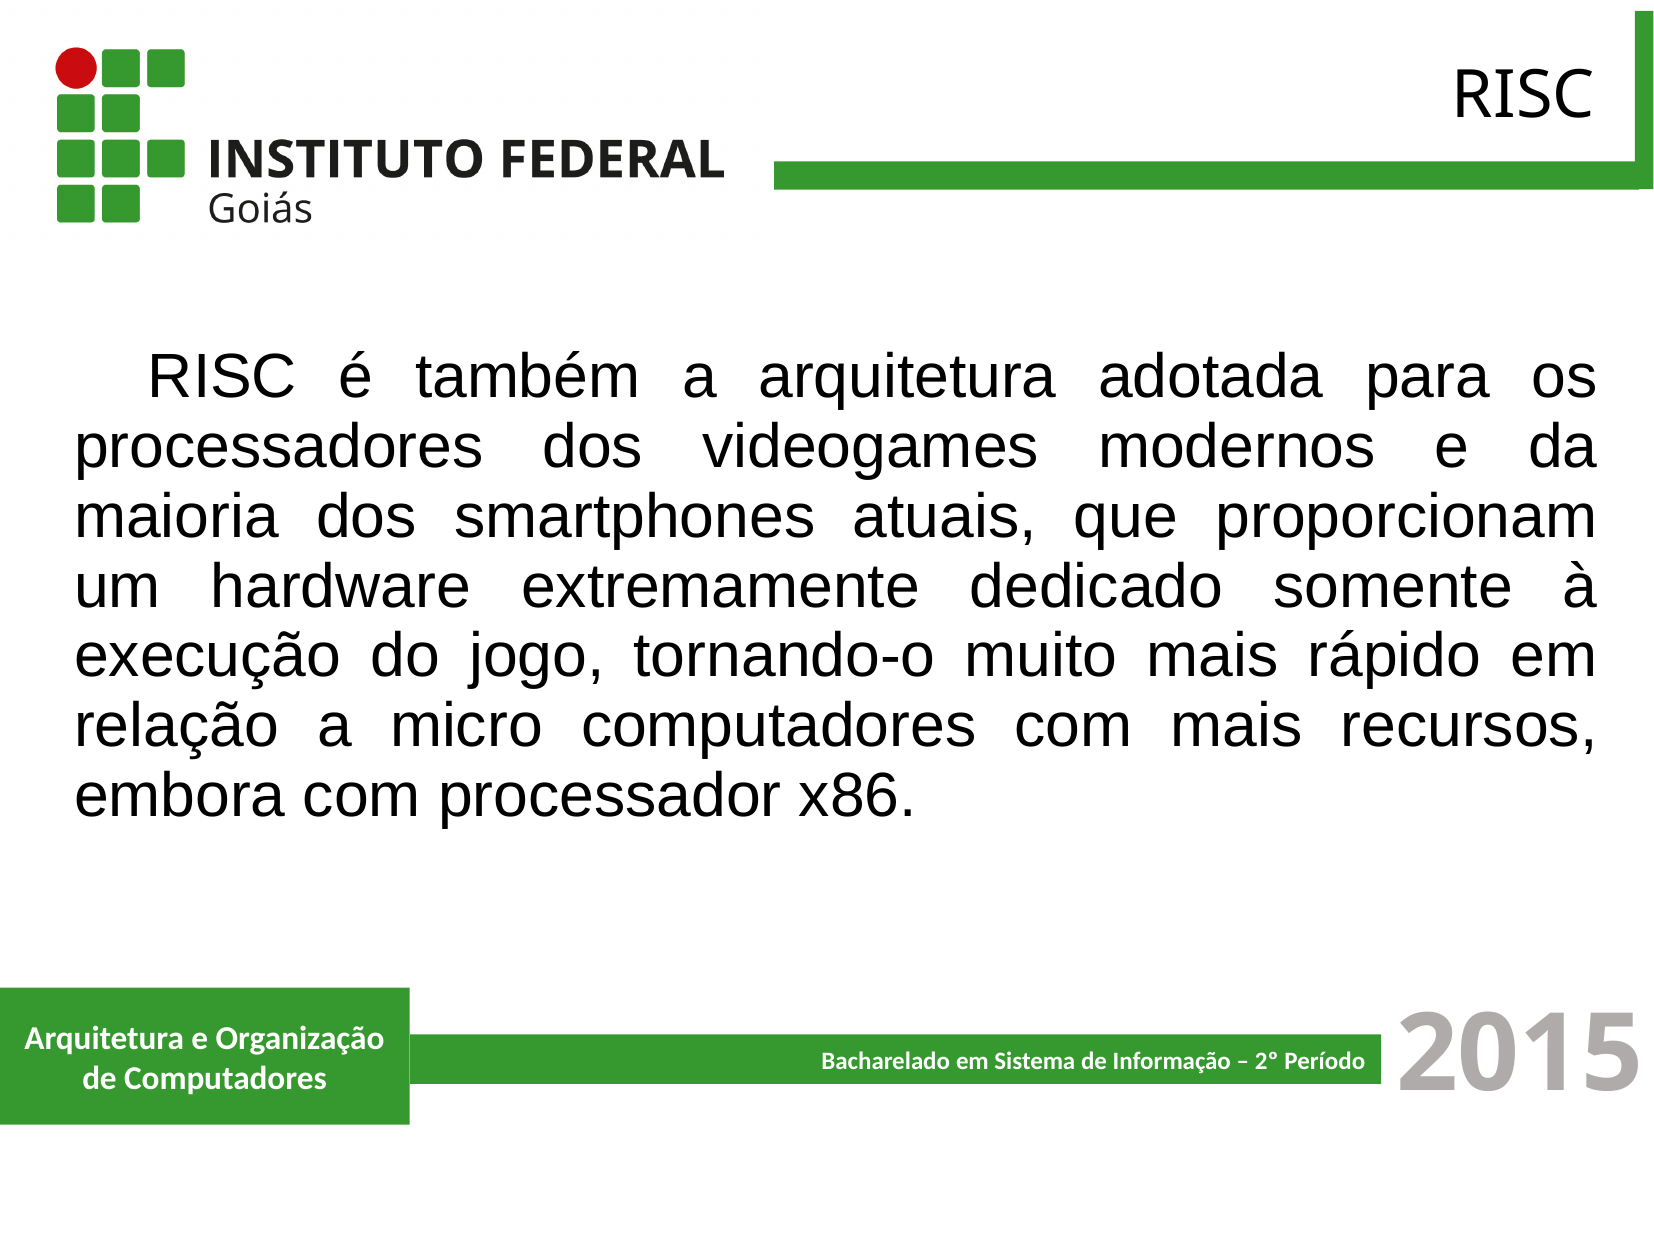

RISC
	RISC é também a arquitetura adotada para os processadores dos videogames modernos e da maioria dos smartphones atuais, que proporcionam um hardware extremamente dedicado somente à execução do jogo, tornando-o muito mais rápido em relação a micro computadores com mais recursos, embora com processador x86.
2015
Arquitetura e Organização de Computadores
Bacharelado em Sistema de Informação – 2º Período